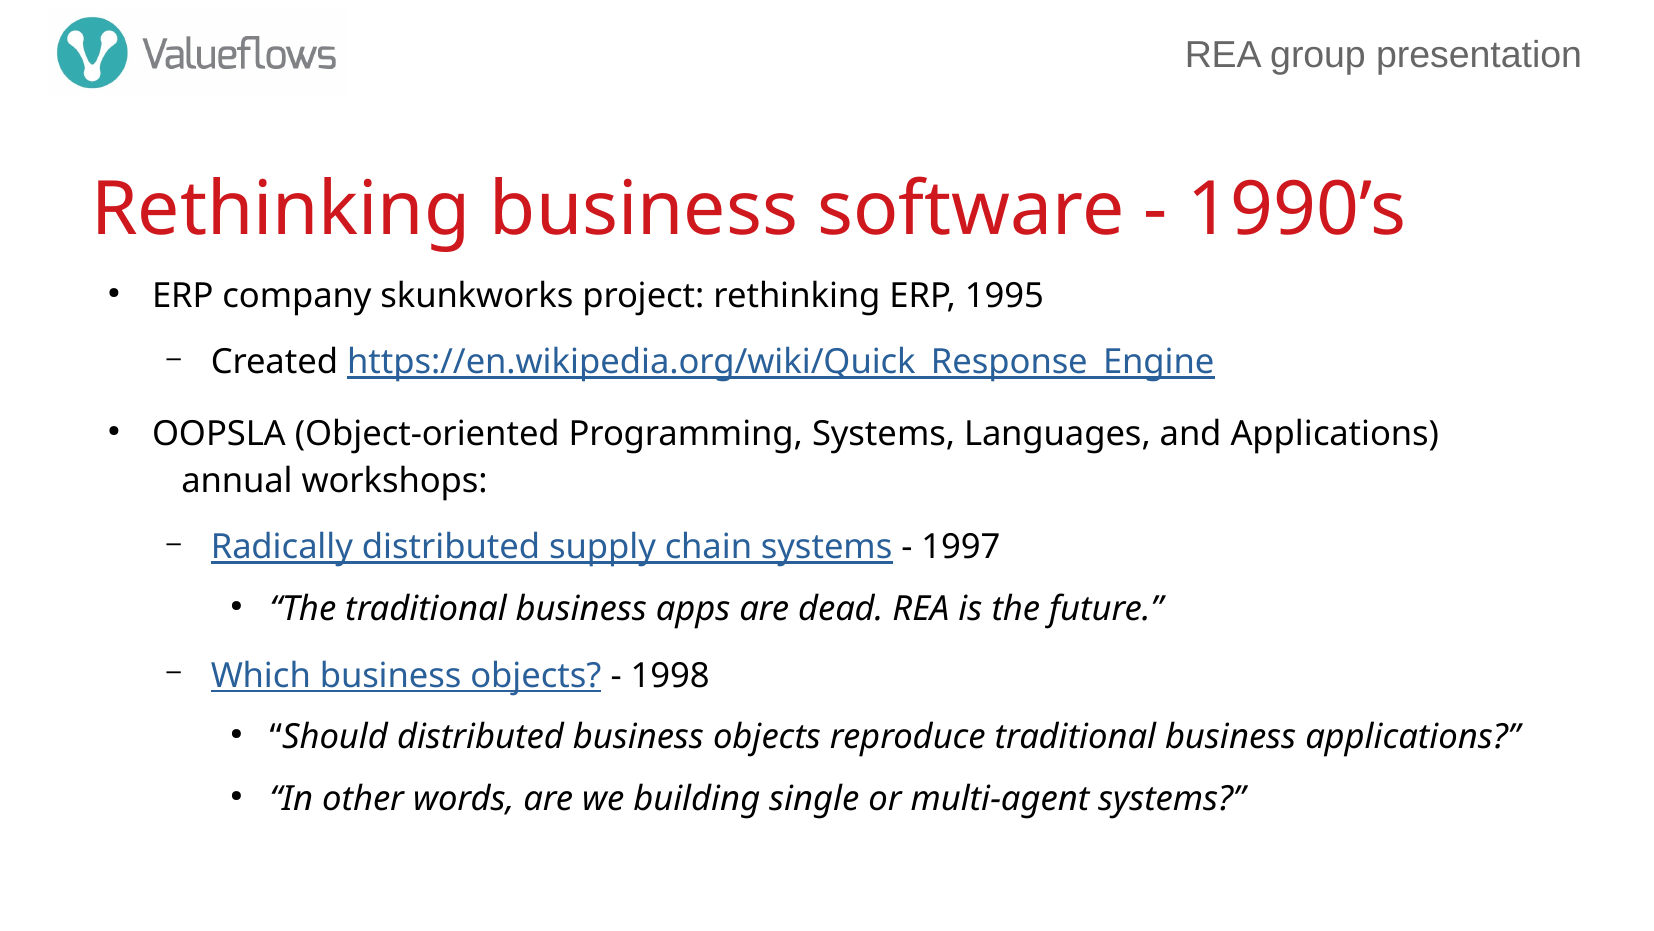

REA group presentation
Rethinking business software - 1990’s
# ERP company skunkworks project: rethinking ERP, 1995
Created https://en.wikipedia.org/wiki/Quick_Response_Engine
OOPSLA (Object-oriented Programming, Systems, Languages, and Applications) annual workshops:
Radically distributed supply chain systems - 1997
“The traditional business apps are dead. REA is the future.”
Which business objects? - 1998
“Should distributed business objects reproduce traditional business applications?”
“In other words, are we building single or multi-agent systems?”